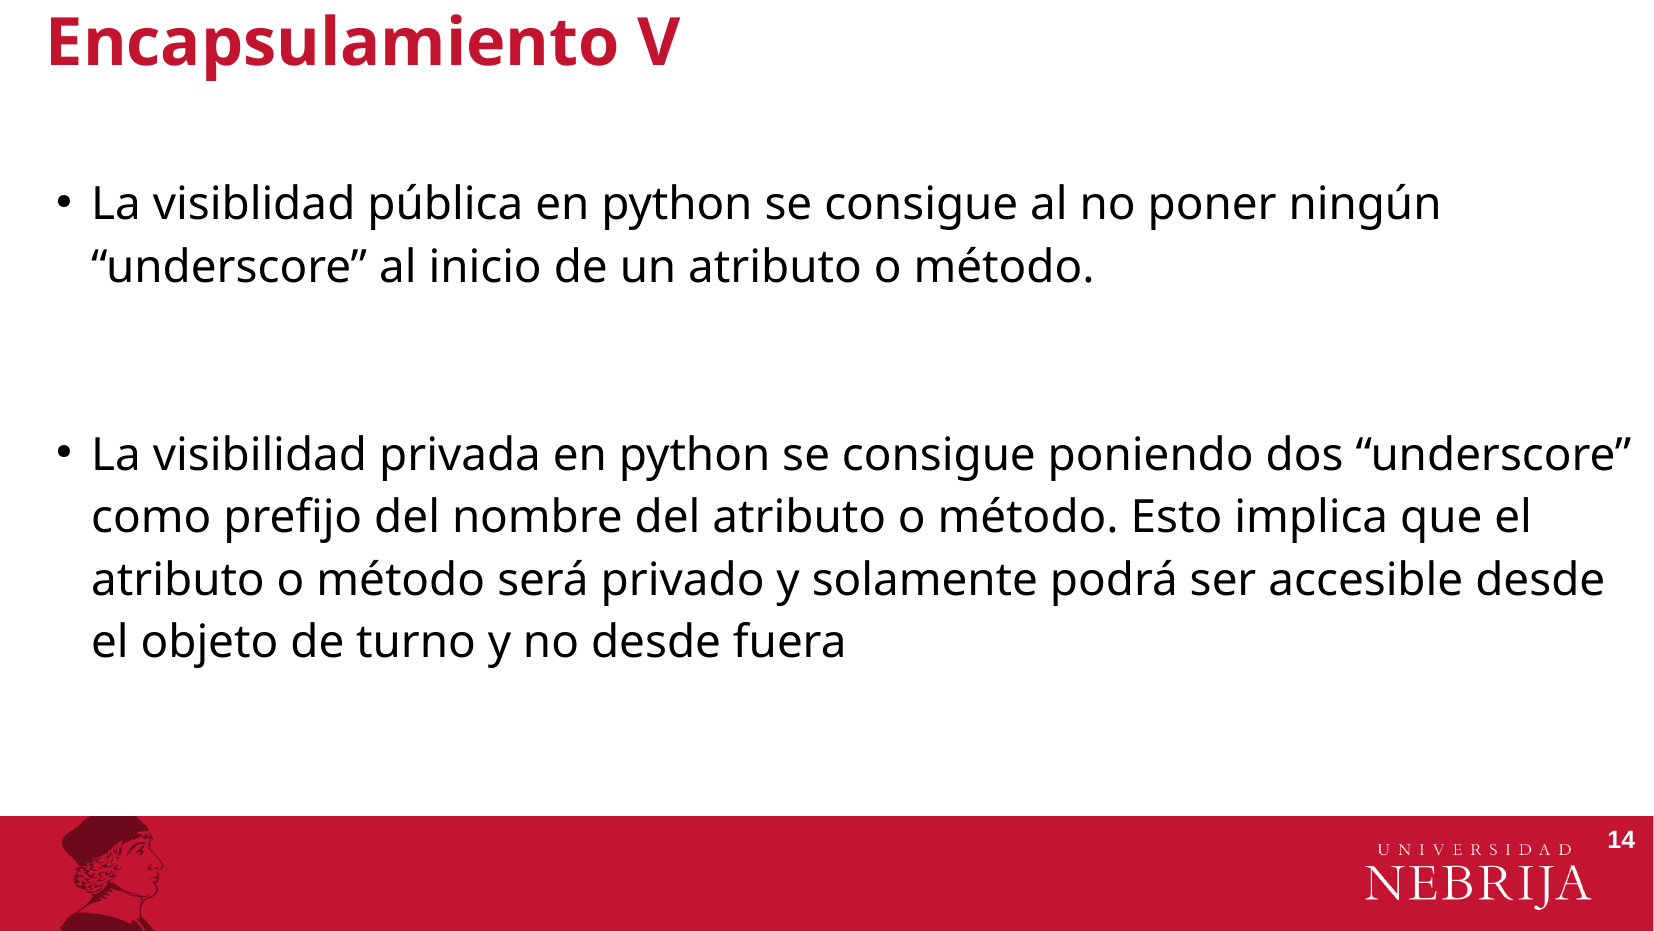

Encapsulamiento V
La visiblidad pública en python se consigue al no poner ningún “underscore” al inicio de un atributo o método.
La visibilidad privada en python se consigue poniendo dos “underscore” como prefijo del nombre del atributo o método. Esto implica que el atributo o método será privado y solamente podrá ser accesible desde el objeto de turno y no desde fuera